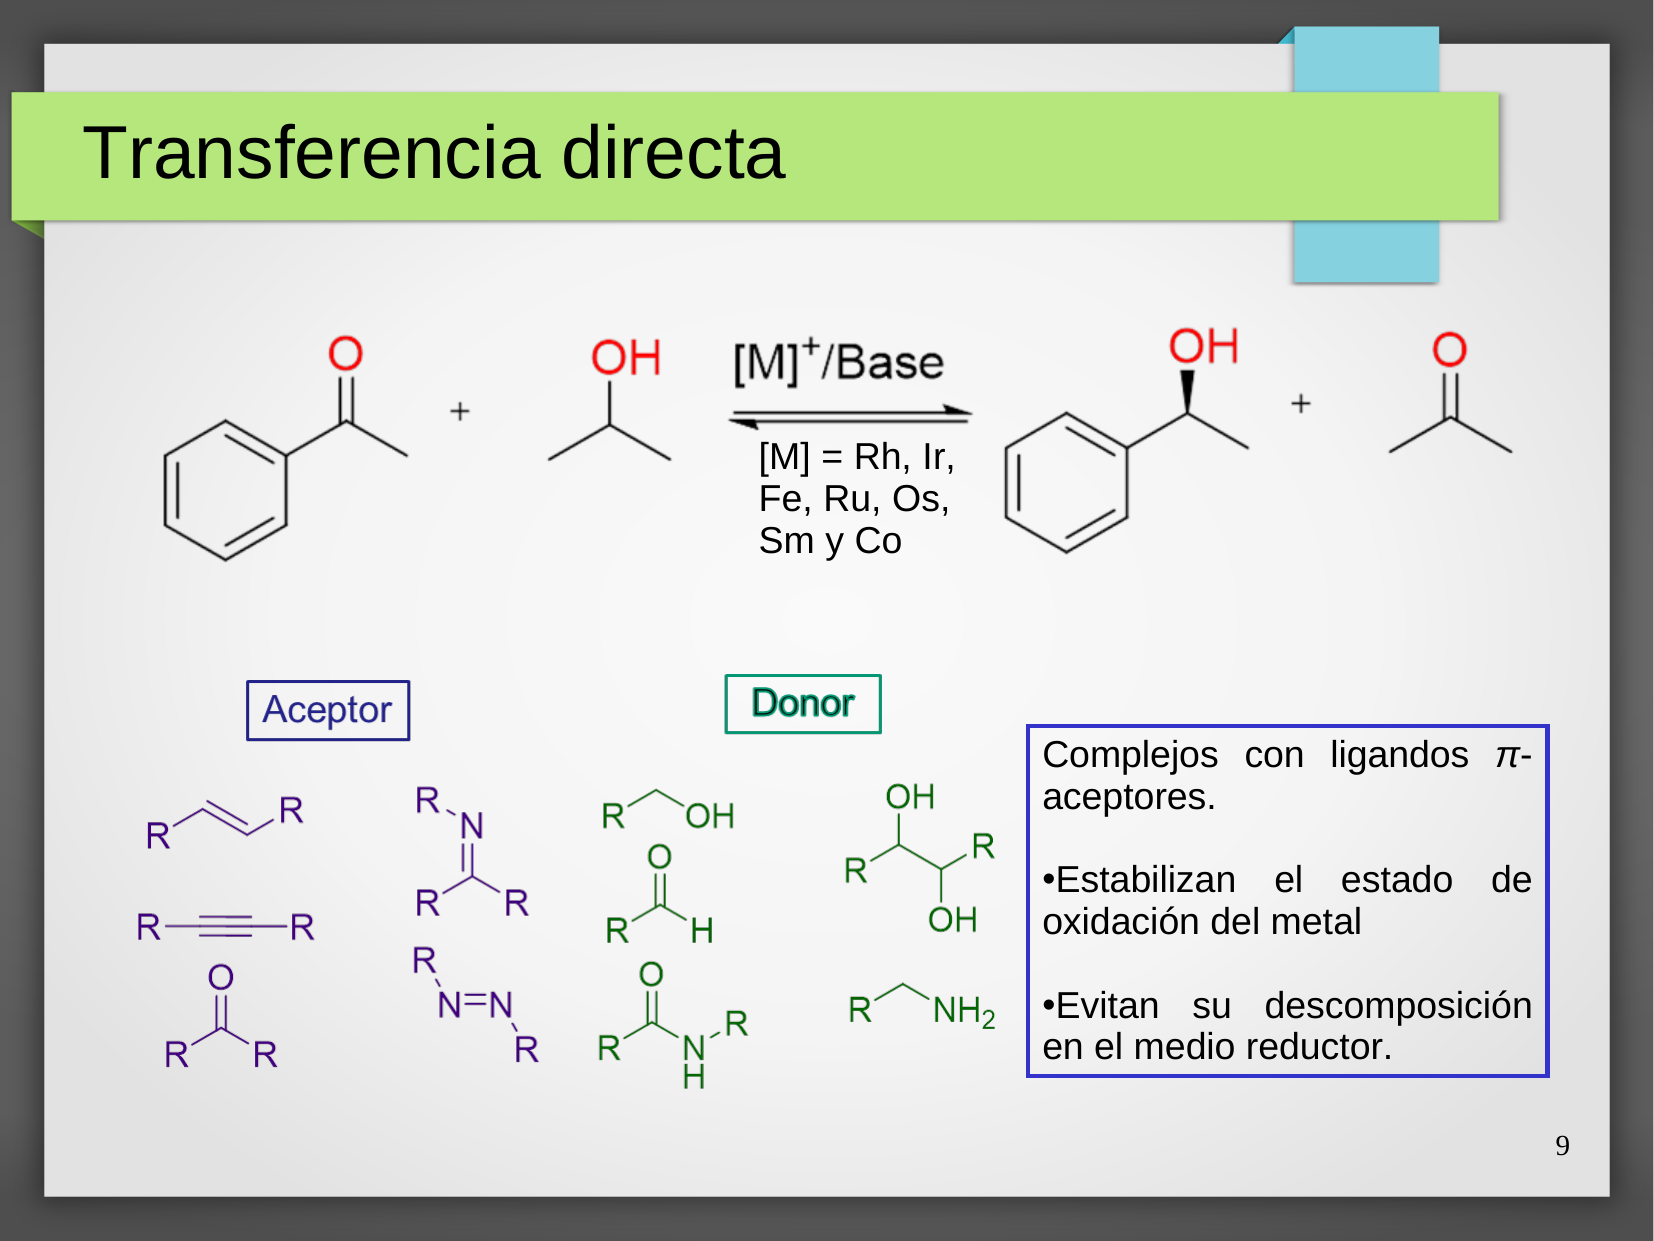

Transferencia directa
[M] = Rh, Ir, Fe, Ru, Os, Sm y Co
Complejos con ligandos π-aceptores.
Estabilizan el estado de oxidación del metal
Evitan su descomposición en el medio reductor.